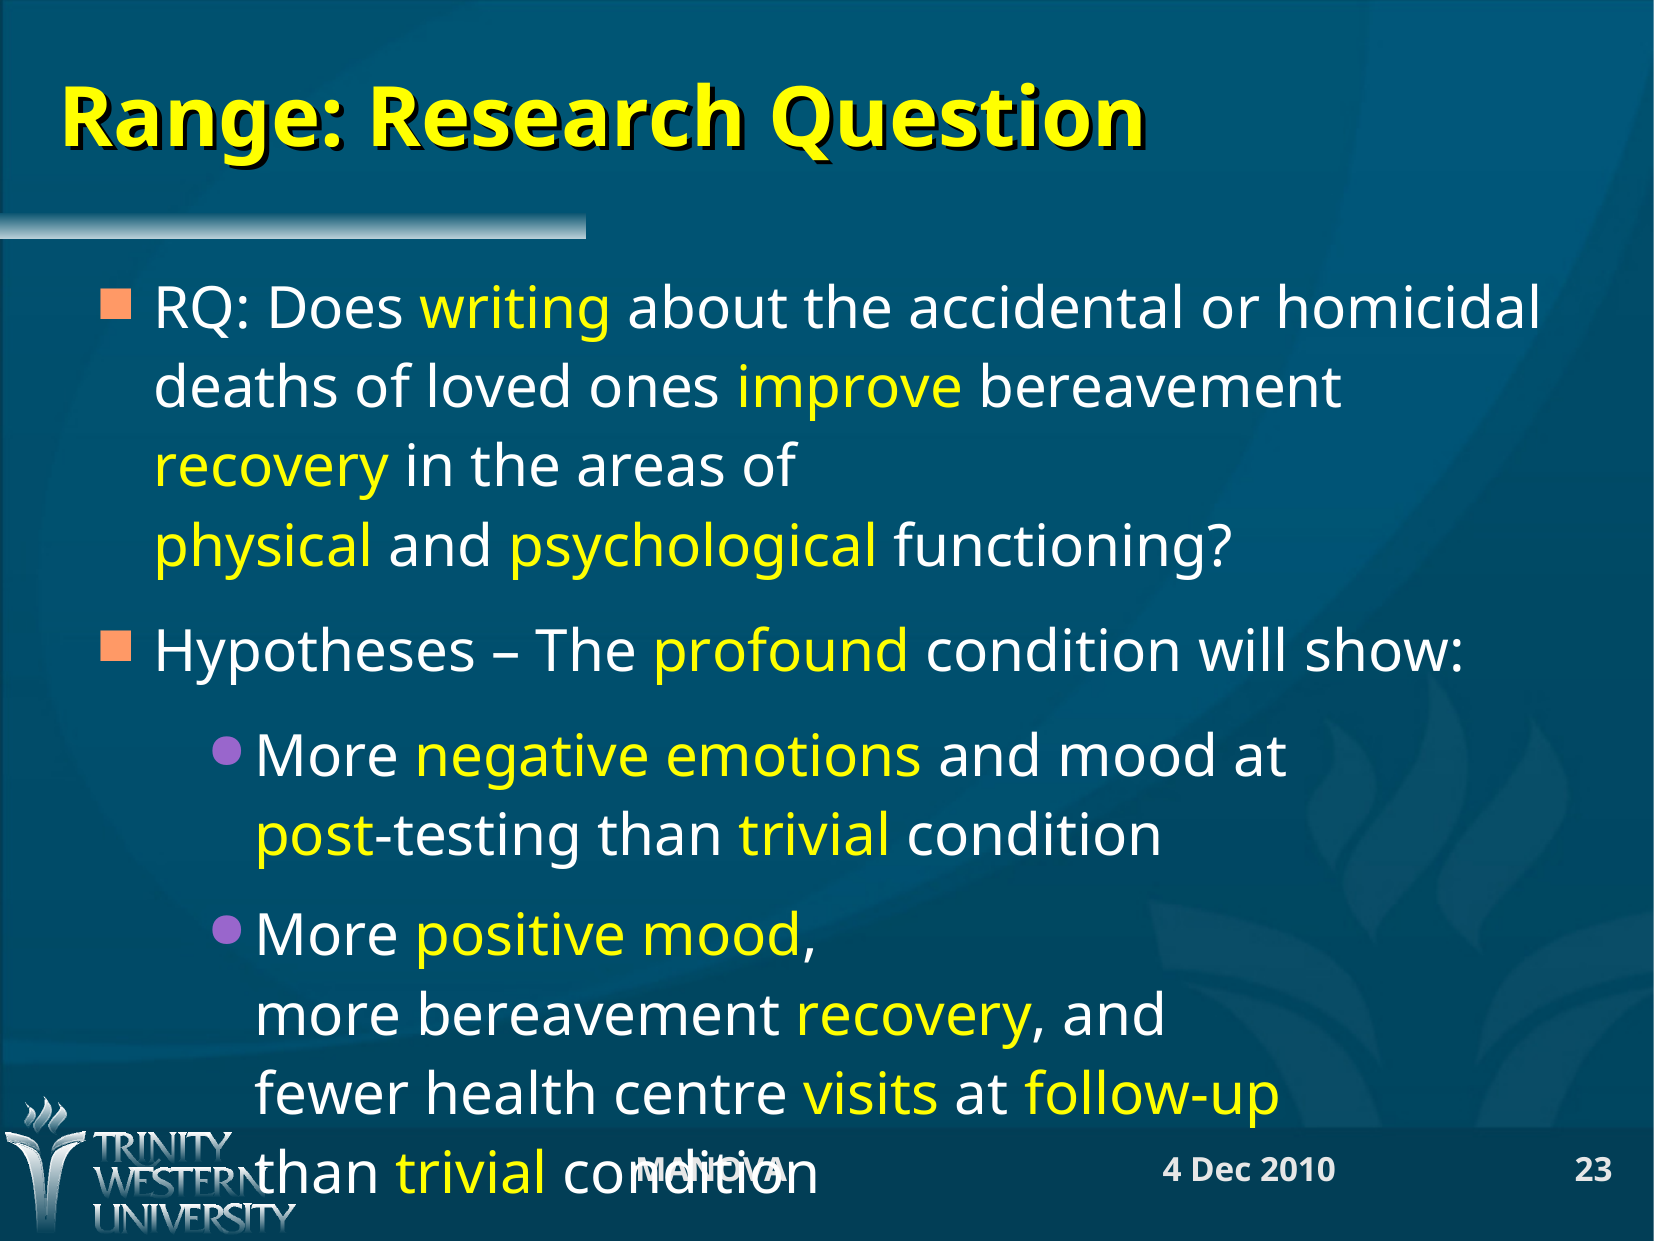

# Range: Research Question
RQ: Does writing about the accidental or homicidal deaths of loved ones improve bereavement recovery in the areas of
physical and psychological functioning?
Hypotheses – The profound condition will show:
More negative emotions and mood at
post-testing than trivial condition
More positive mood,
more bereavement recovery, and
fewer health centre visits at follow-up
than trivial condition
MANOVA
4 Dec 2010
23